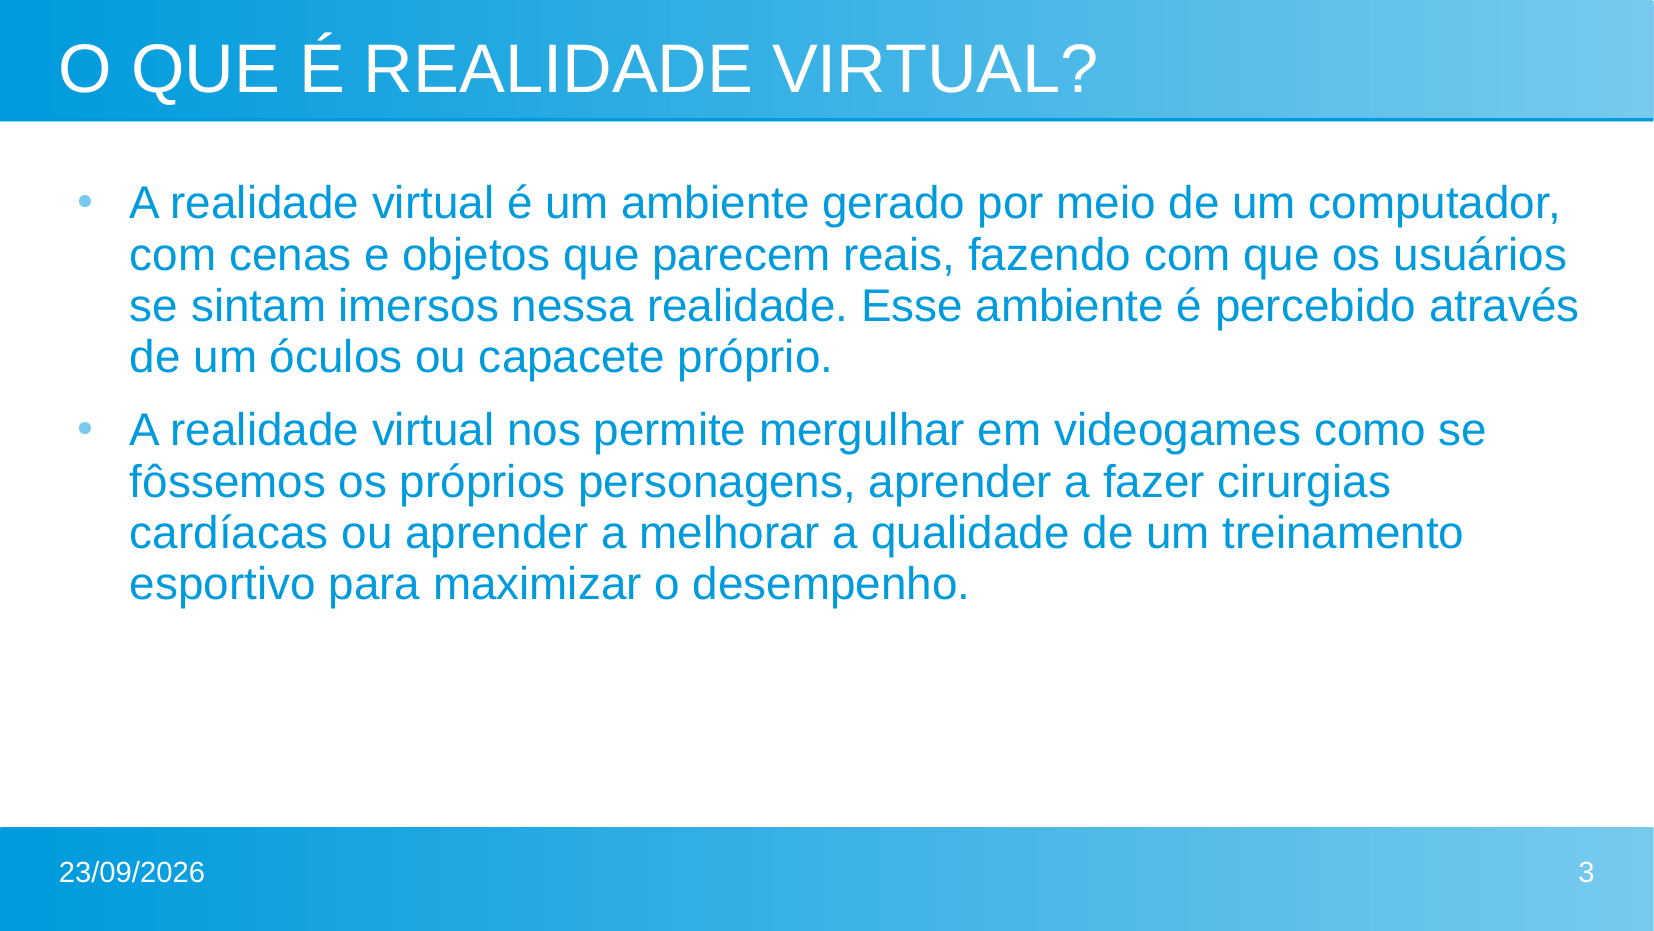

# O QUE É REALIDADE VIRTUAL?
A realidade virtual é um ambiente gerado por meio de um computador, com cenas e objetos que parecem reais, fazendo com que os usuários se sintam imersos nessa realidade. Esse ambiente é percebido através de um óculos ou capacete próprio.
A realidade virtual nos permite mergulhar em videogames como se fôssemos os próprios personagens, aprender a fazer cirurgias cardíacas ou aprender a melhorar a qualidade de um treinamento esportivo para maximizar o desempenho.
3